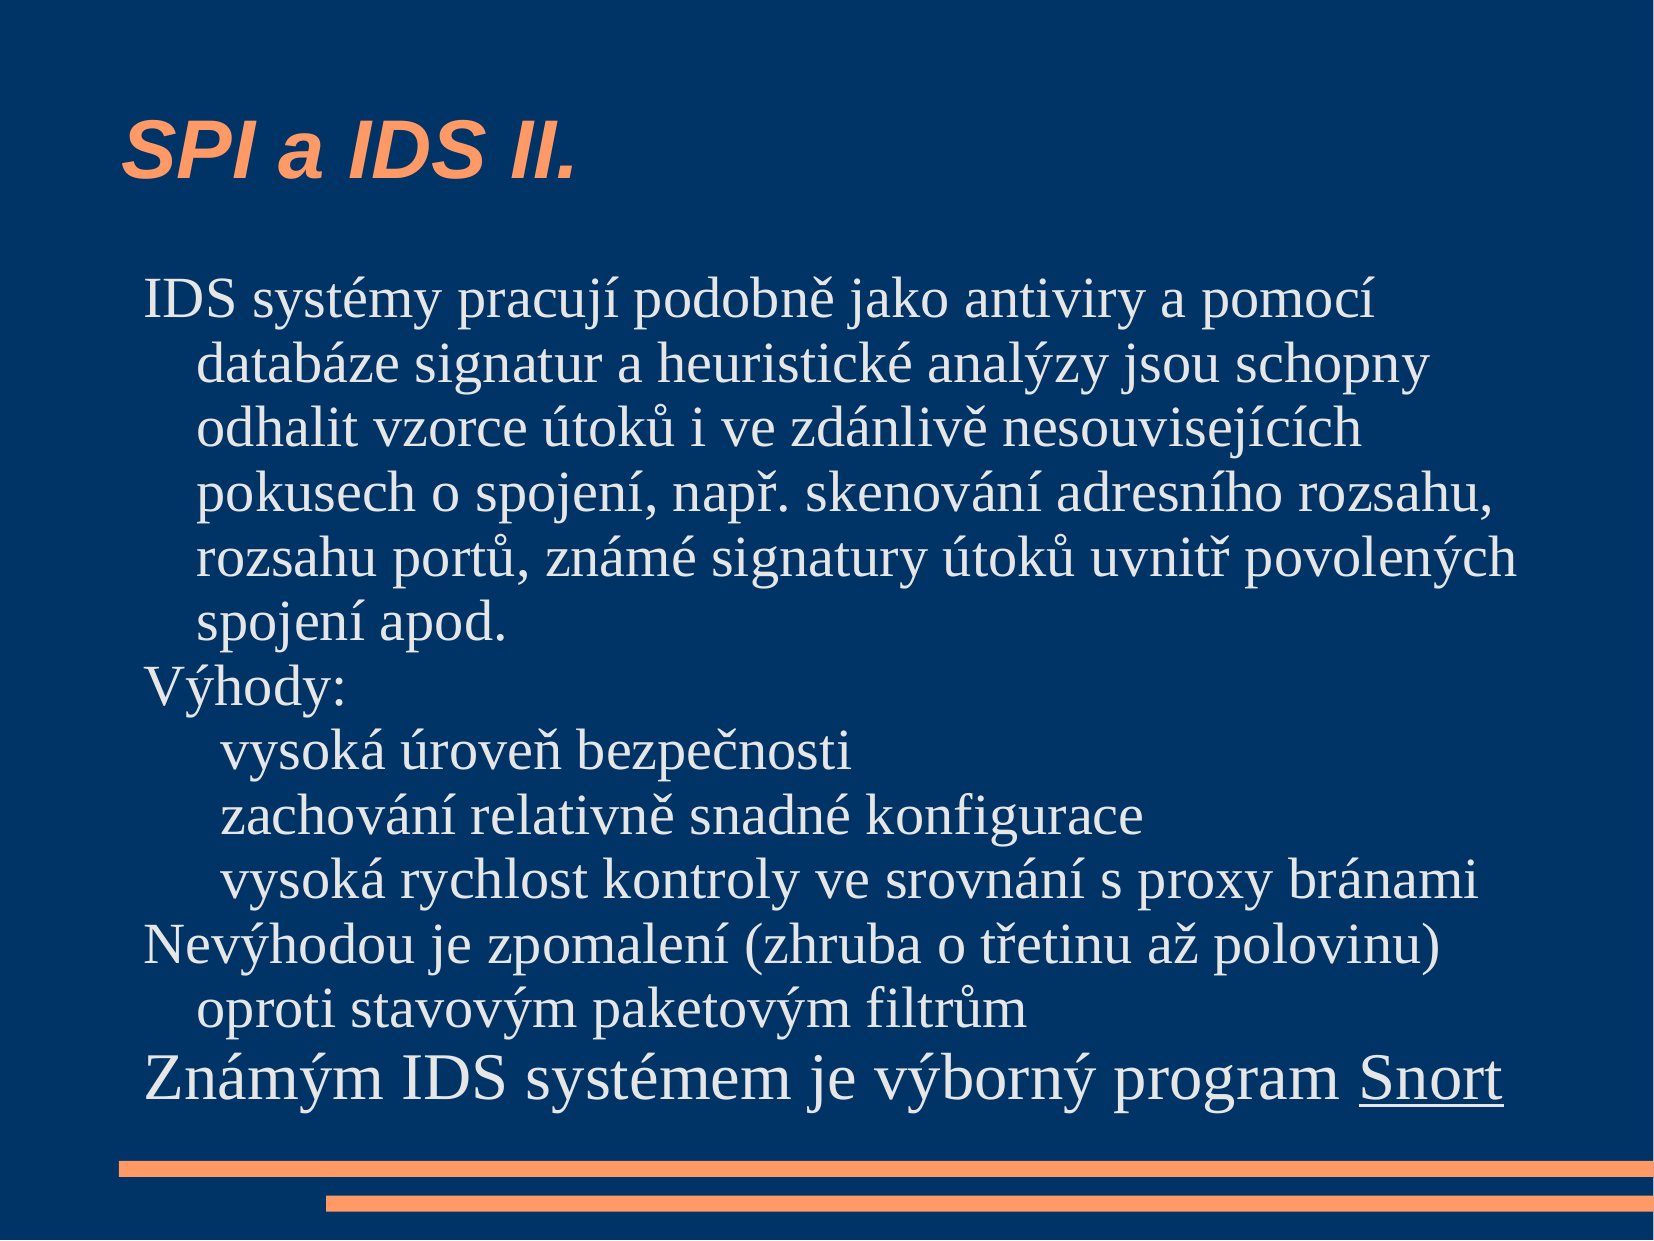

# SPI a IDS II.
IDS systémy pracují podobně jako antiviry a pomocí databáze signatur a heuristické analýzy jsou schopny odhalit vzorce útoků i ve zdánlivě nesouvisejících pokusech o spojení, např. skenování adresního rozsahu, rozsahu portů, známé signatury útoků uvnitř povolených spojení apod.
Výhody:
vysoká úroveň bezpečnosti
zachování relativně snadné konfigurace
vysoká rychlost kontroly ve srovnání s proxy bránami
Nevýhodou je zpomalení (zhruba o třetinu až polovinu) oproti stavovým paketovým filtrům
Známým IDS systémem je výborný program Snort